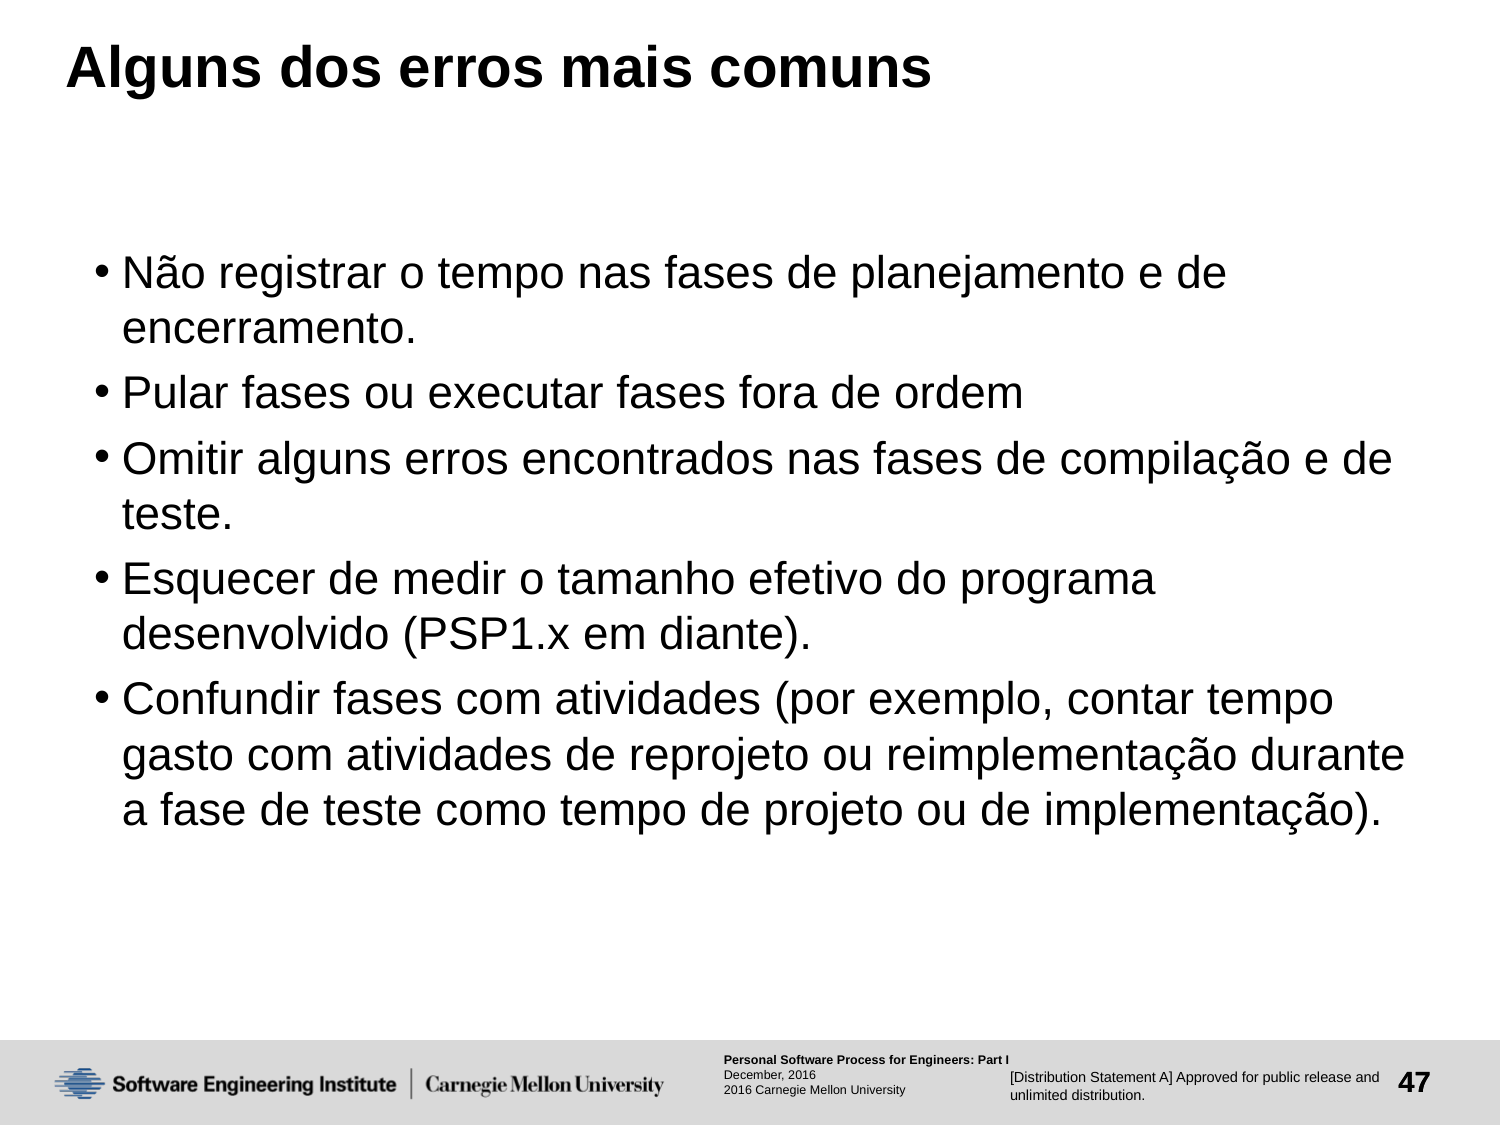

# Alguns dos erros mais comuns
Não registrar o tempo nas fases de planejamento e de encerramento.
Pular fases ou executar fases fora de ordem
Omitir alguns erros encontrados nas fases de compilação e de teste.
Esquecer de medir o tamanho efetivo do programa desenvolvido (PSP1.x em diante).
Confundir fases com atividades (por exemplo, contar tempo gasto com atividades de reprojeto ou reimplementação durante a fase de teste como tempo de projeto ou de implementação).